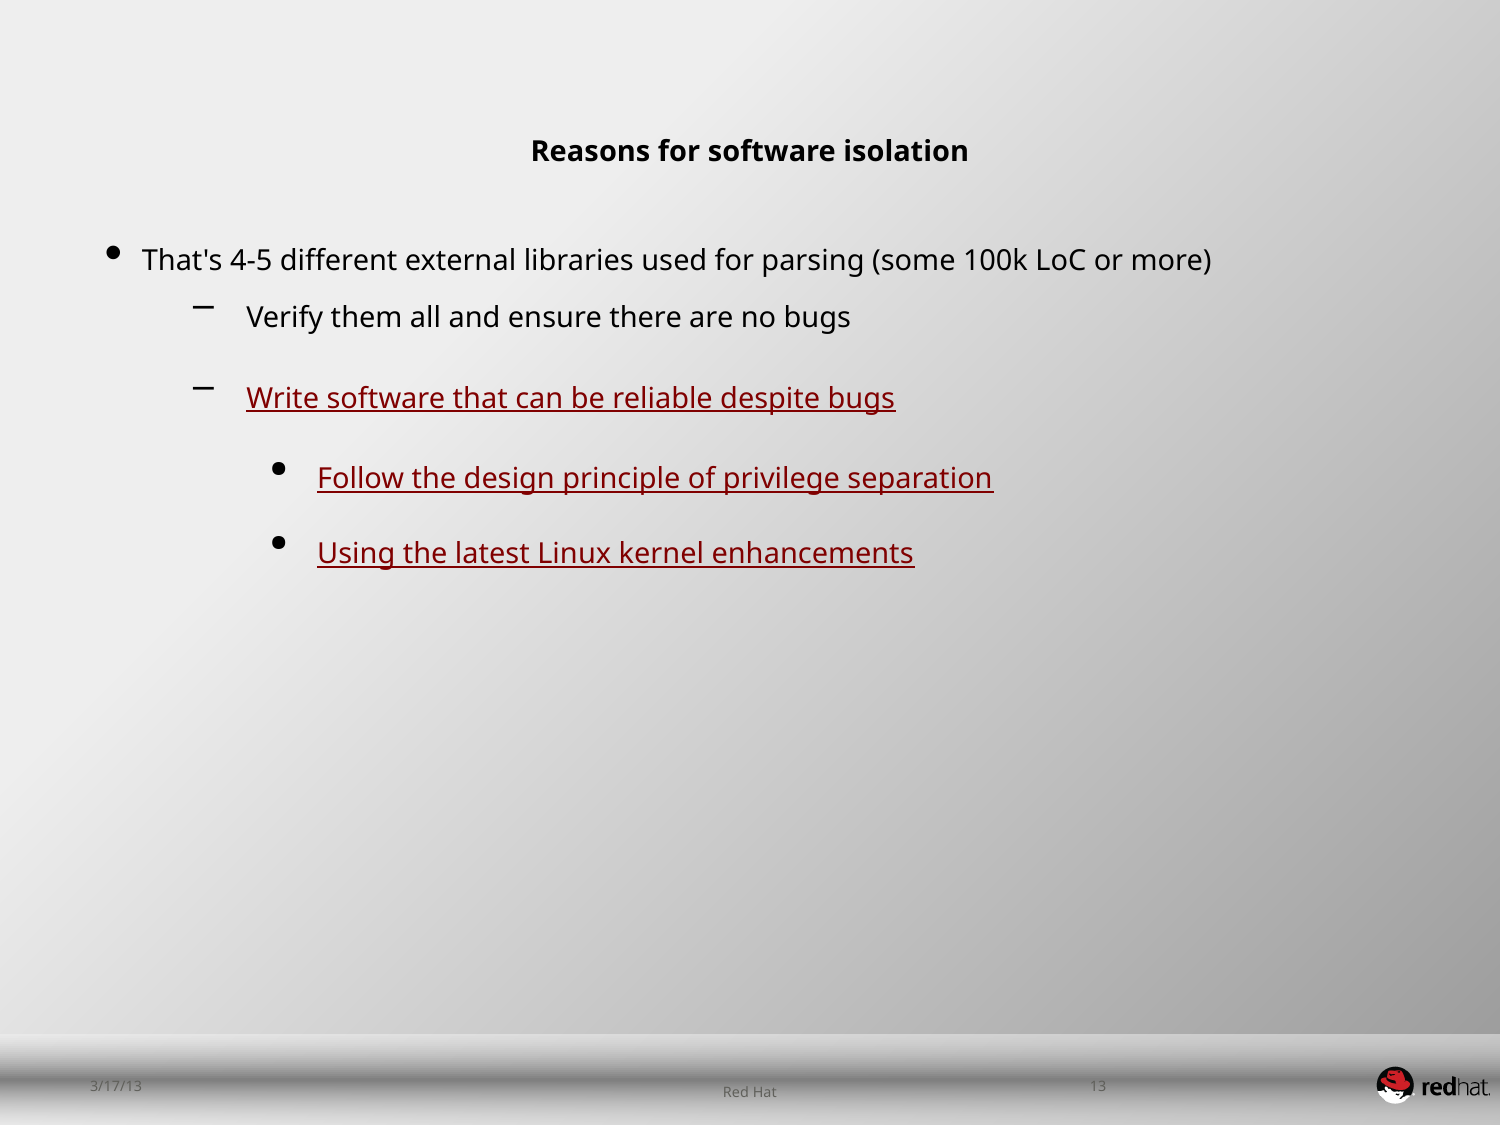

# Reasons for software isolation
That's 4-5 different external libraries used for parsing (some 100k LoC or more)
Verify them all and ensure there are no bugs
Write software that can be reliable despite bugs
Follow the design principle of privilege separation
Using the latest Linux kernel enhancements
3/17/13
Red Hat